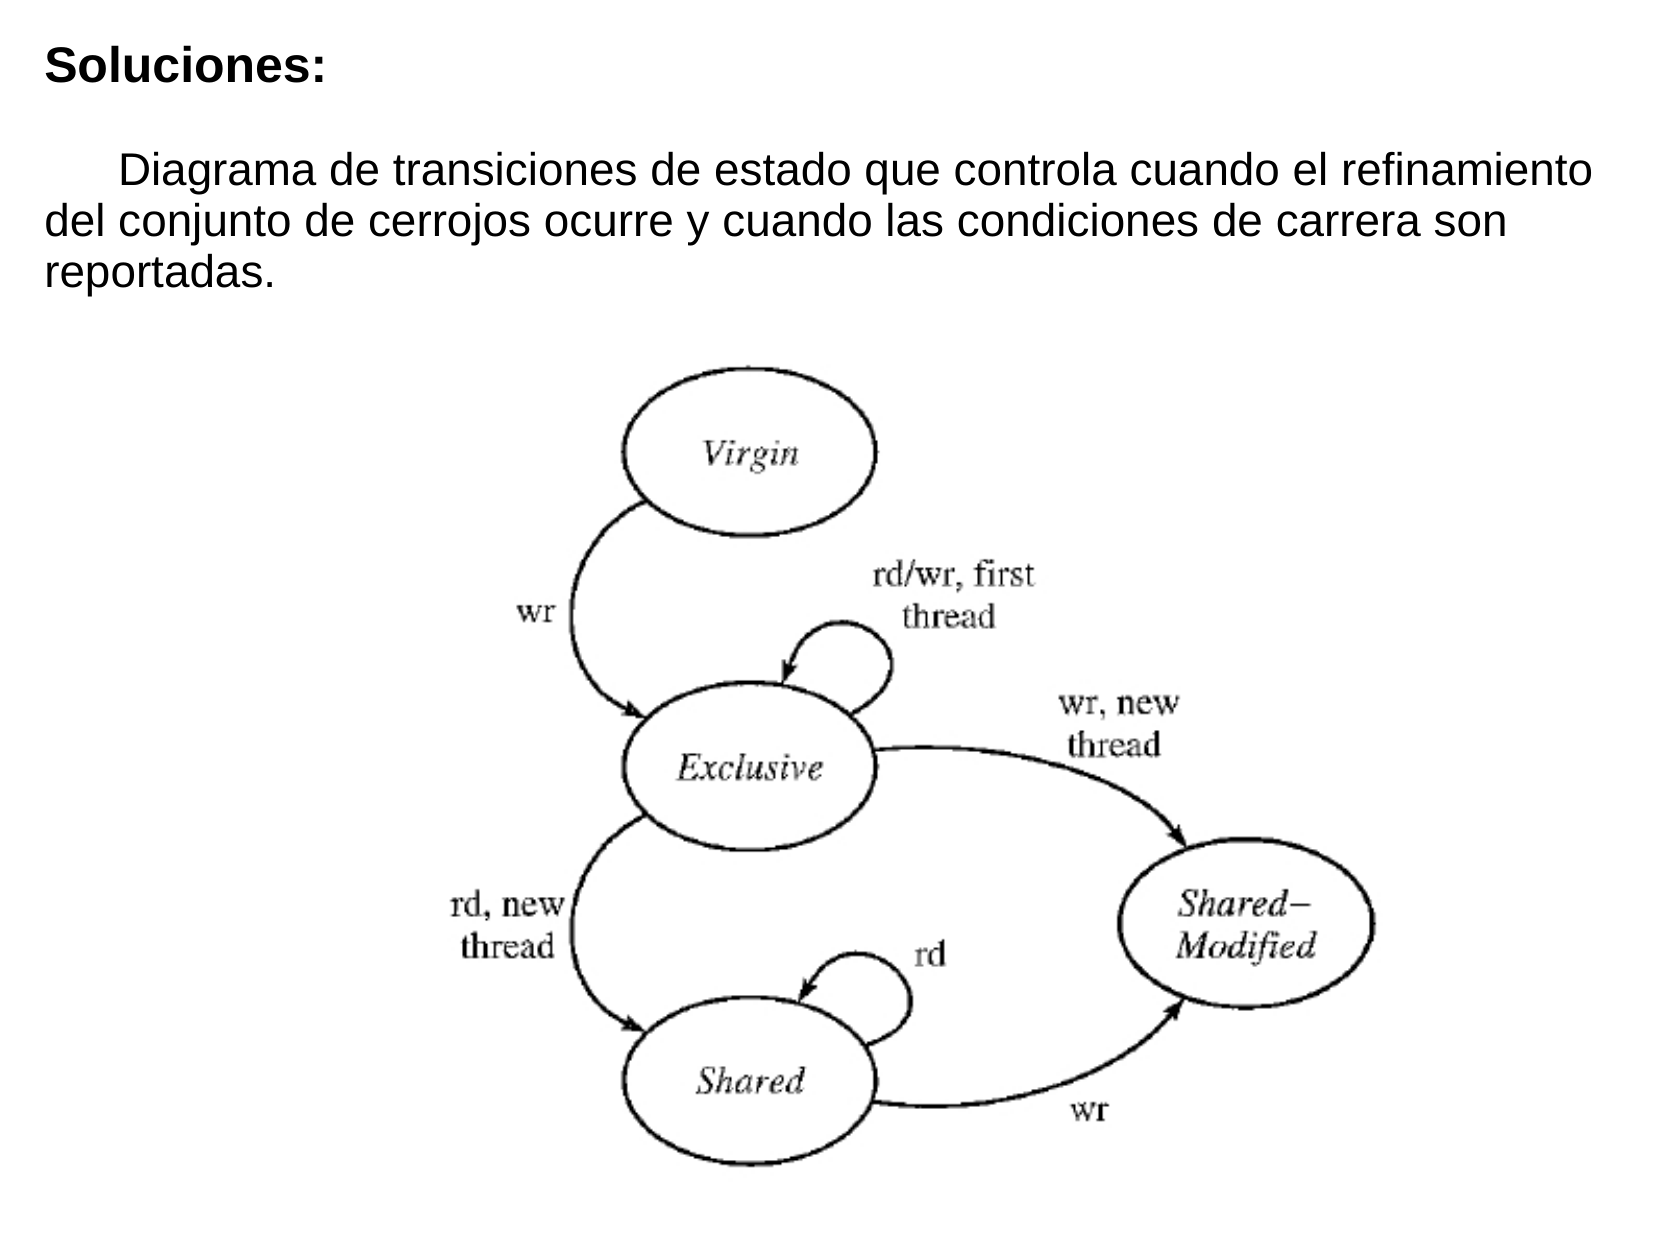

Soluciones:
	Diagrama de transiciones de estado que controla cuando el refinamiento del conjunto de cerrojos ocurre y cuando las condiciones de carrera son reportadas.